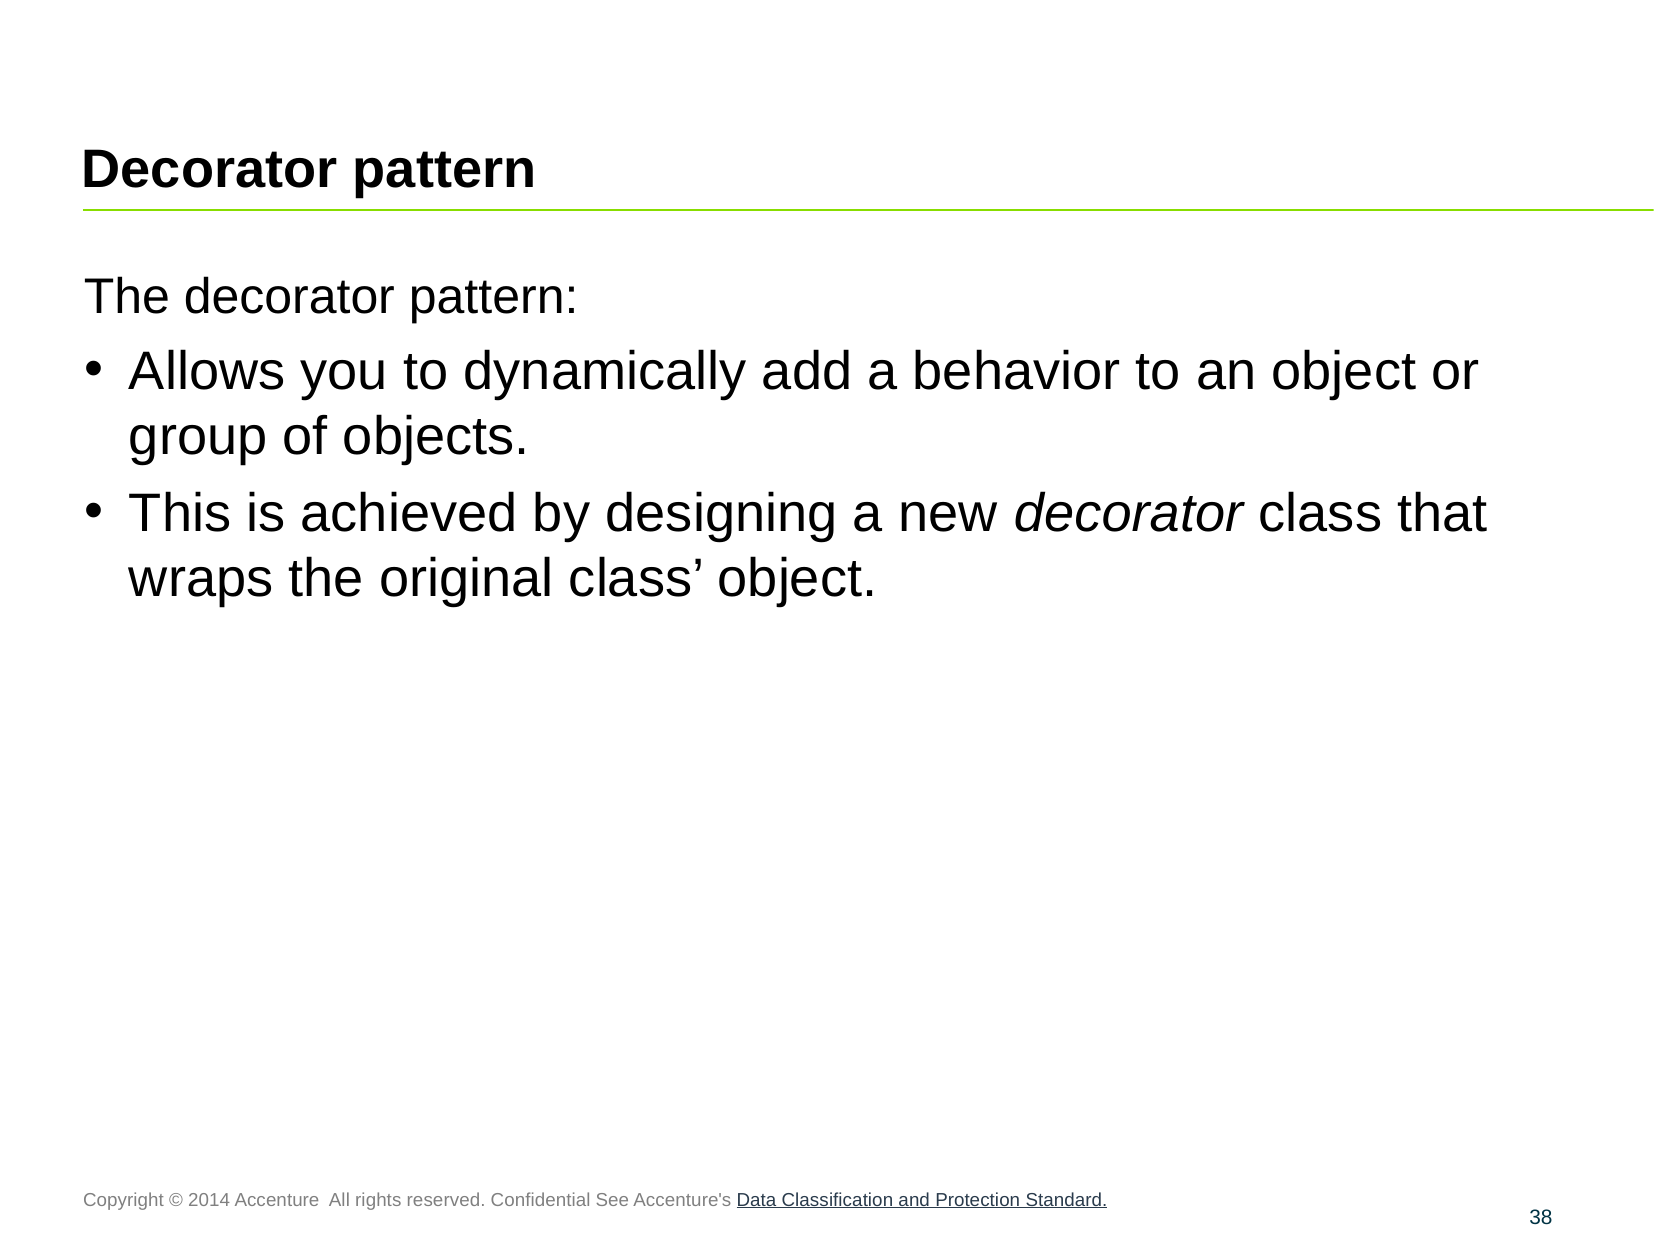

Decorator pattern
# The decorator pattern:
Allows you to dynamically add a behavior to an object or group of objects.
This is achieved by designing a new decorator class that wraps the original class’ object.
38